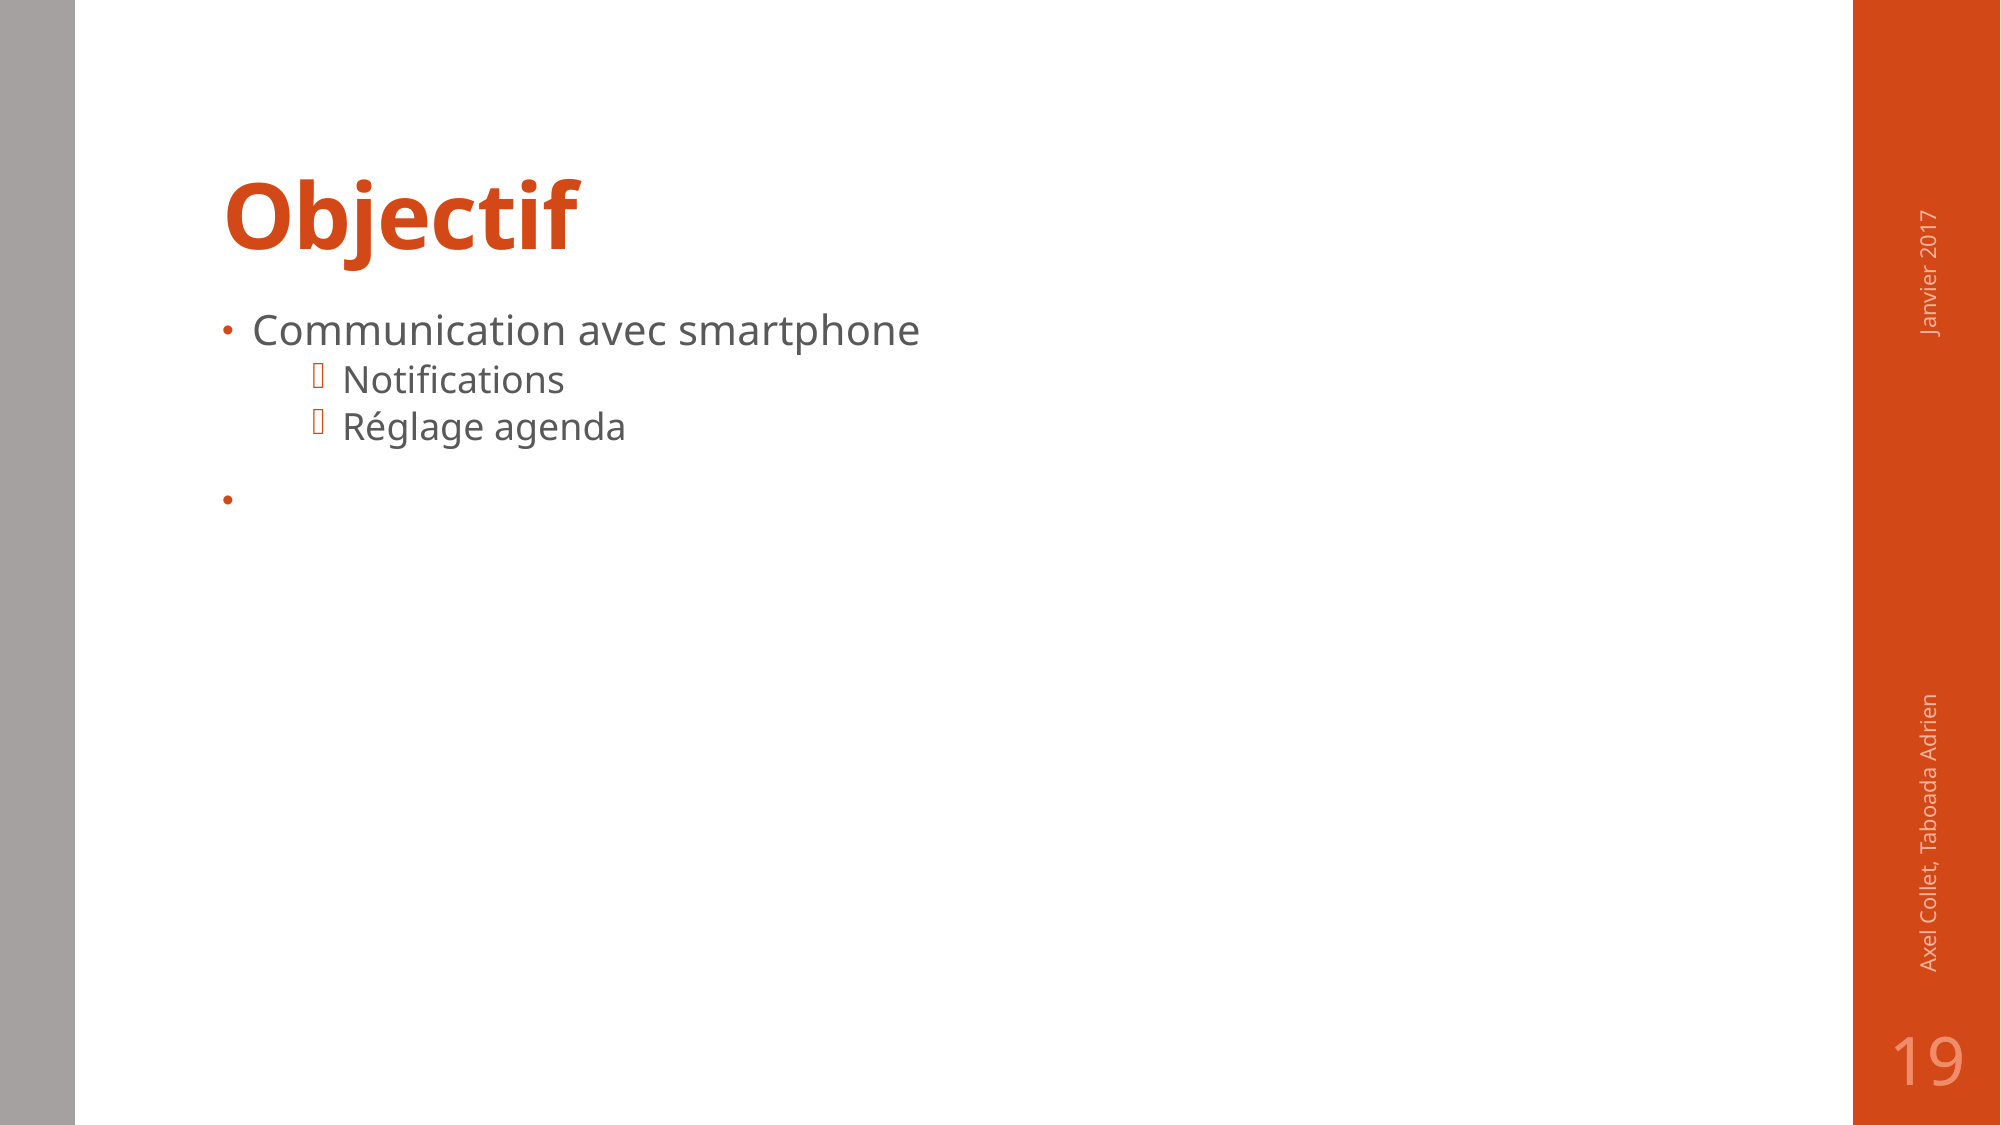

# Objectif
Janvier 2017
Communication avec smartphone
Notifications
Réglage agenda
Axel Collet, Taboada Adrien